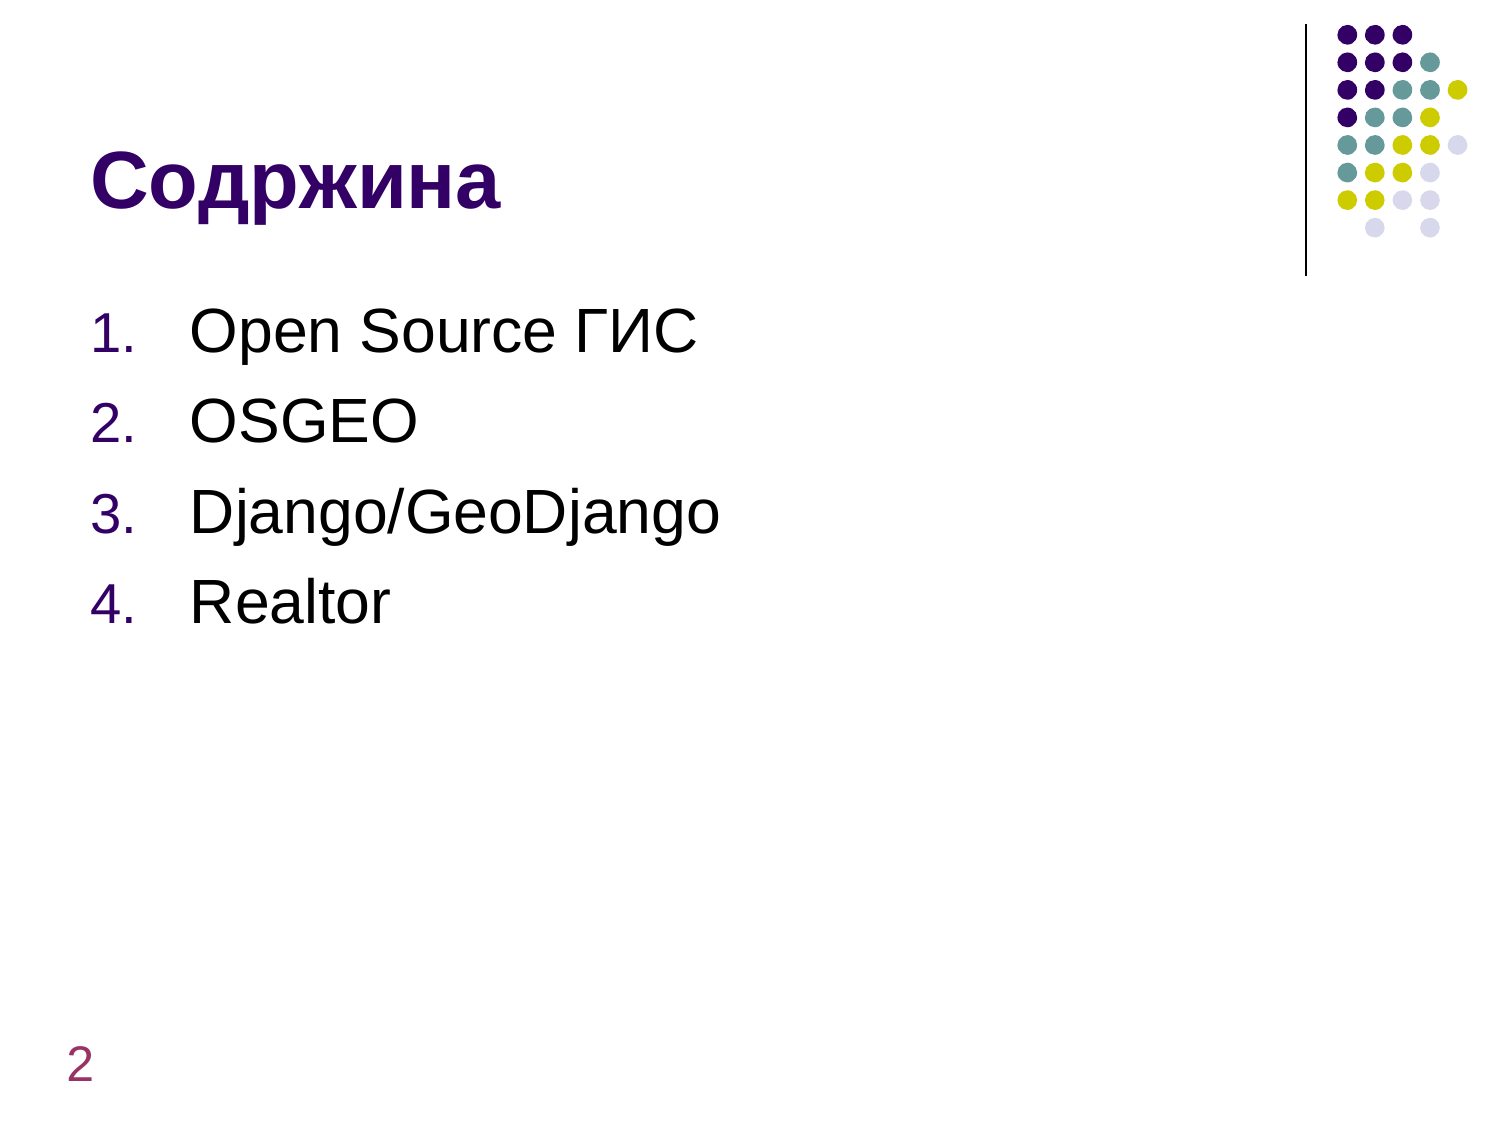

# Содржина
Open Source ГИС
OSGEO
Django/GeoDjango
Realtor